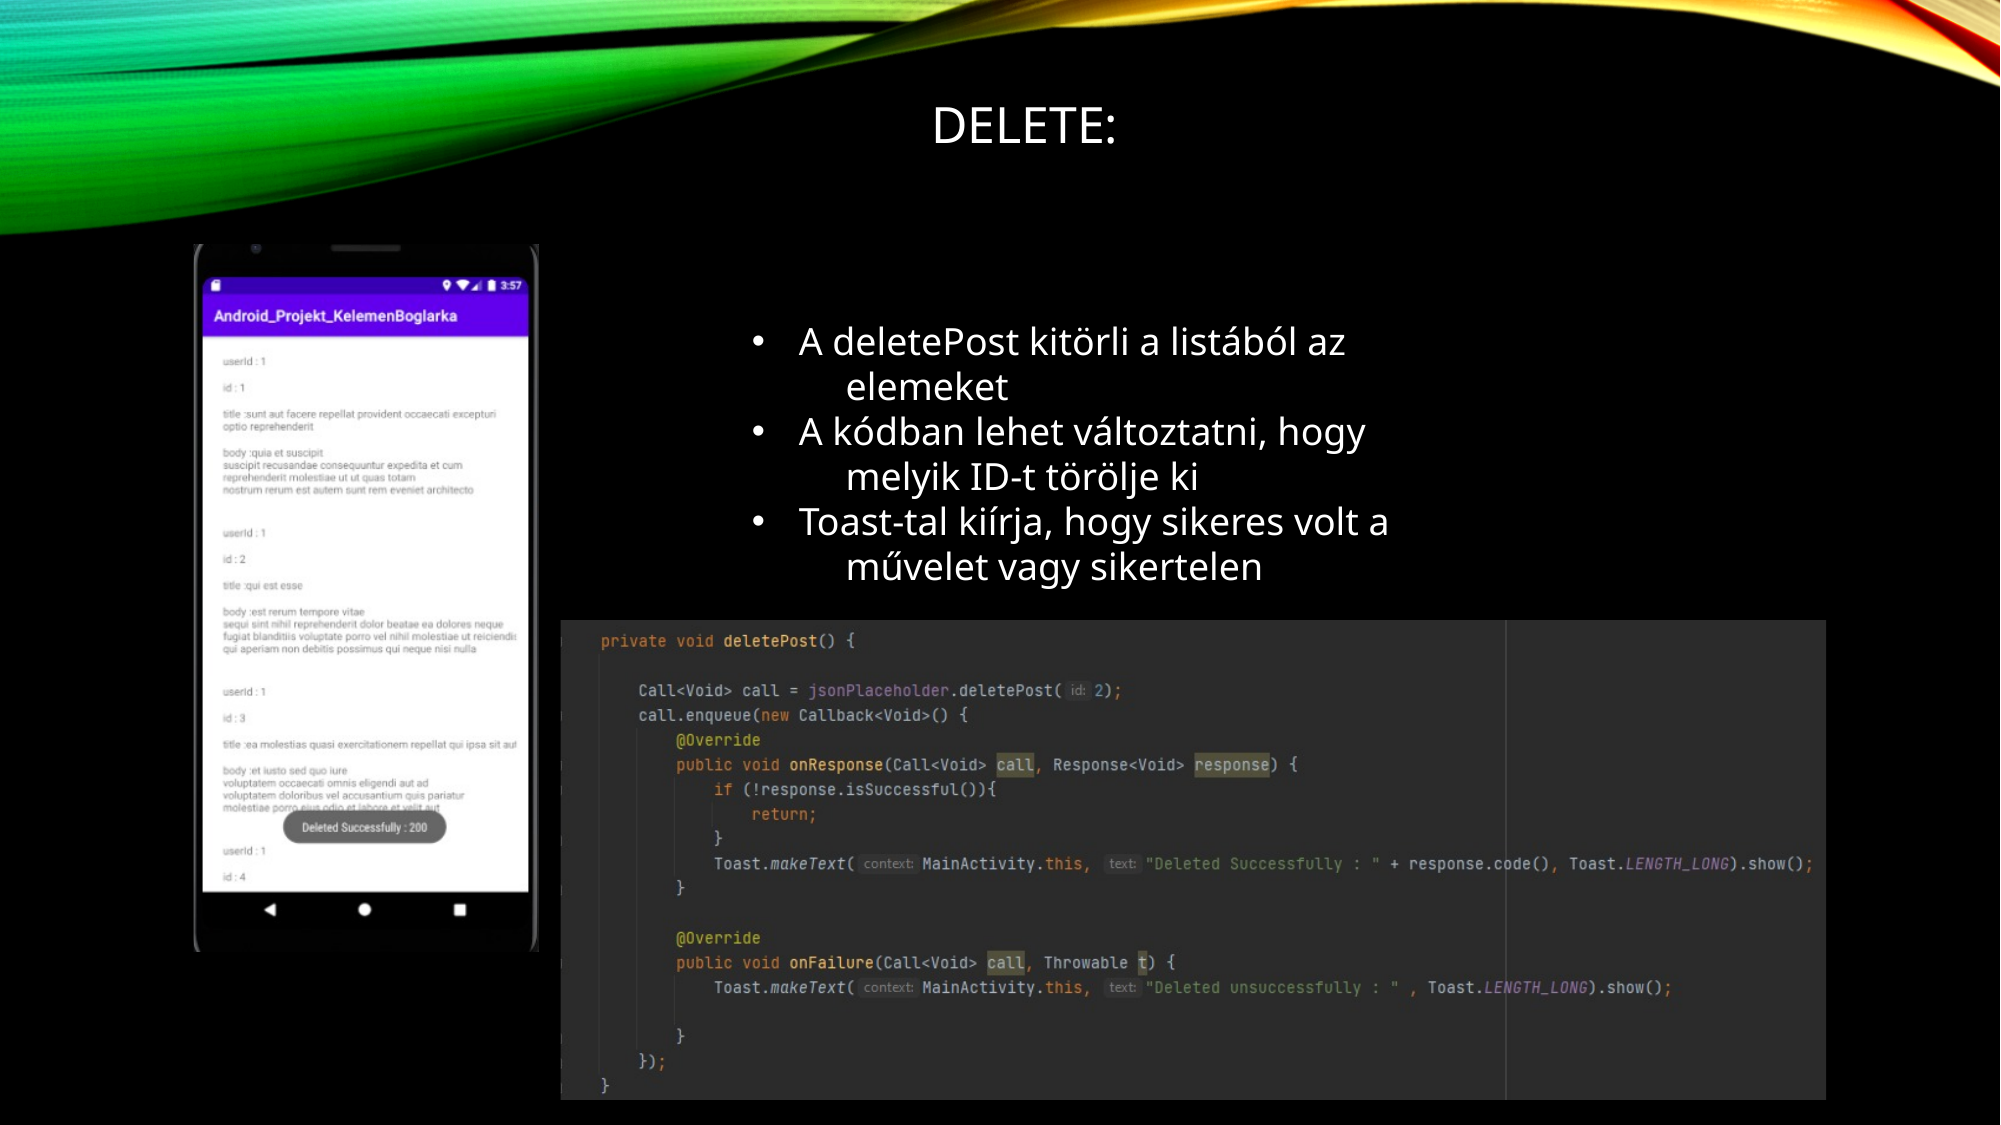

DELETE:
A deletePost kitörli a listából az elemeket
A kódban lehet változtatni, hogy melyik ID-t törölje ki
Toast-tal kiírja, hogy sikeres volt a művelet vagy sikertelen